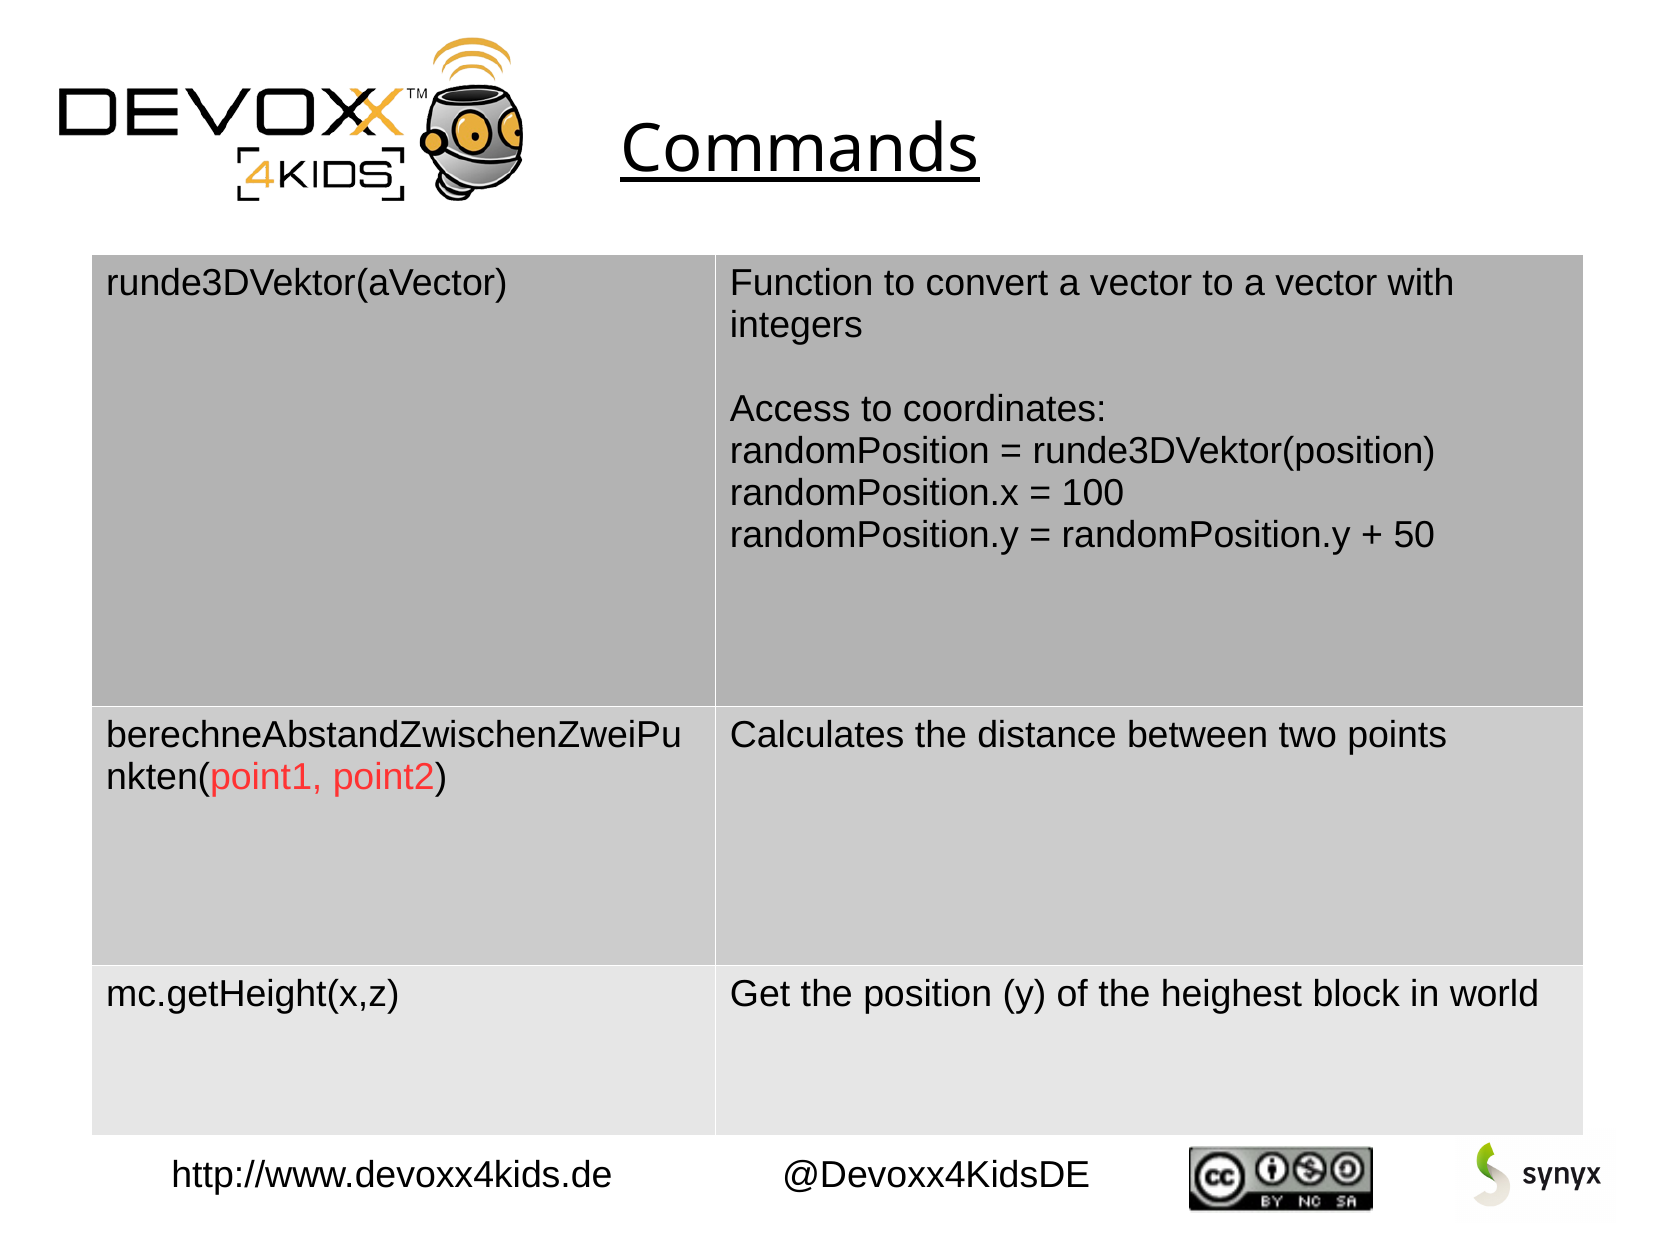

#
Commands
| runde3DVektor(aVector) | Function to convert a vector to a vector with integers Access to coordinates: randomPosition = runde3DVektor(position) randomPosition.x = 100 randomPosition.y = randomPosition.y + 50 |
| --- | --- |
| berechneAbstandZwischenZweiPunkten(point1, point2) | Calculates the distance between two points |
| mc.getHeight(x,z) | Get the position (y) of the heighest block in world |